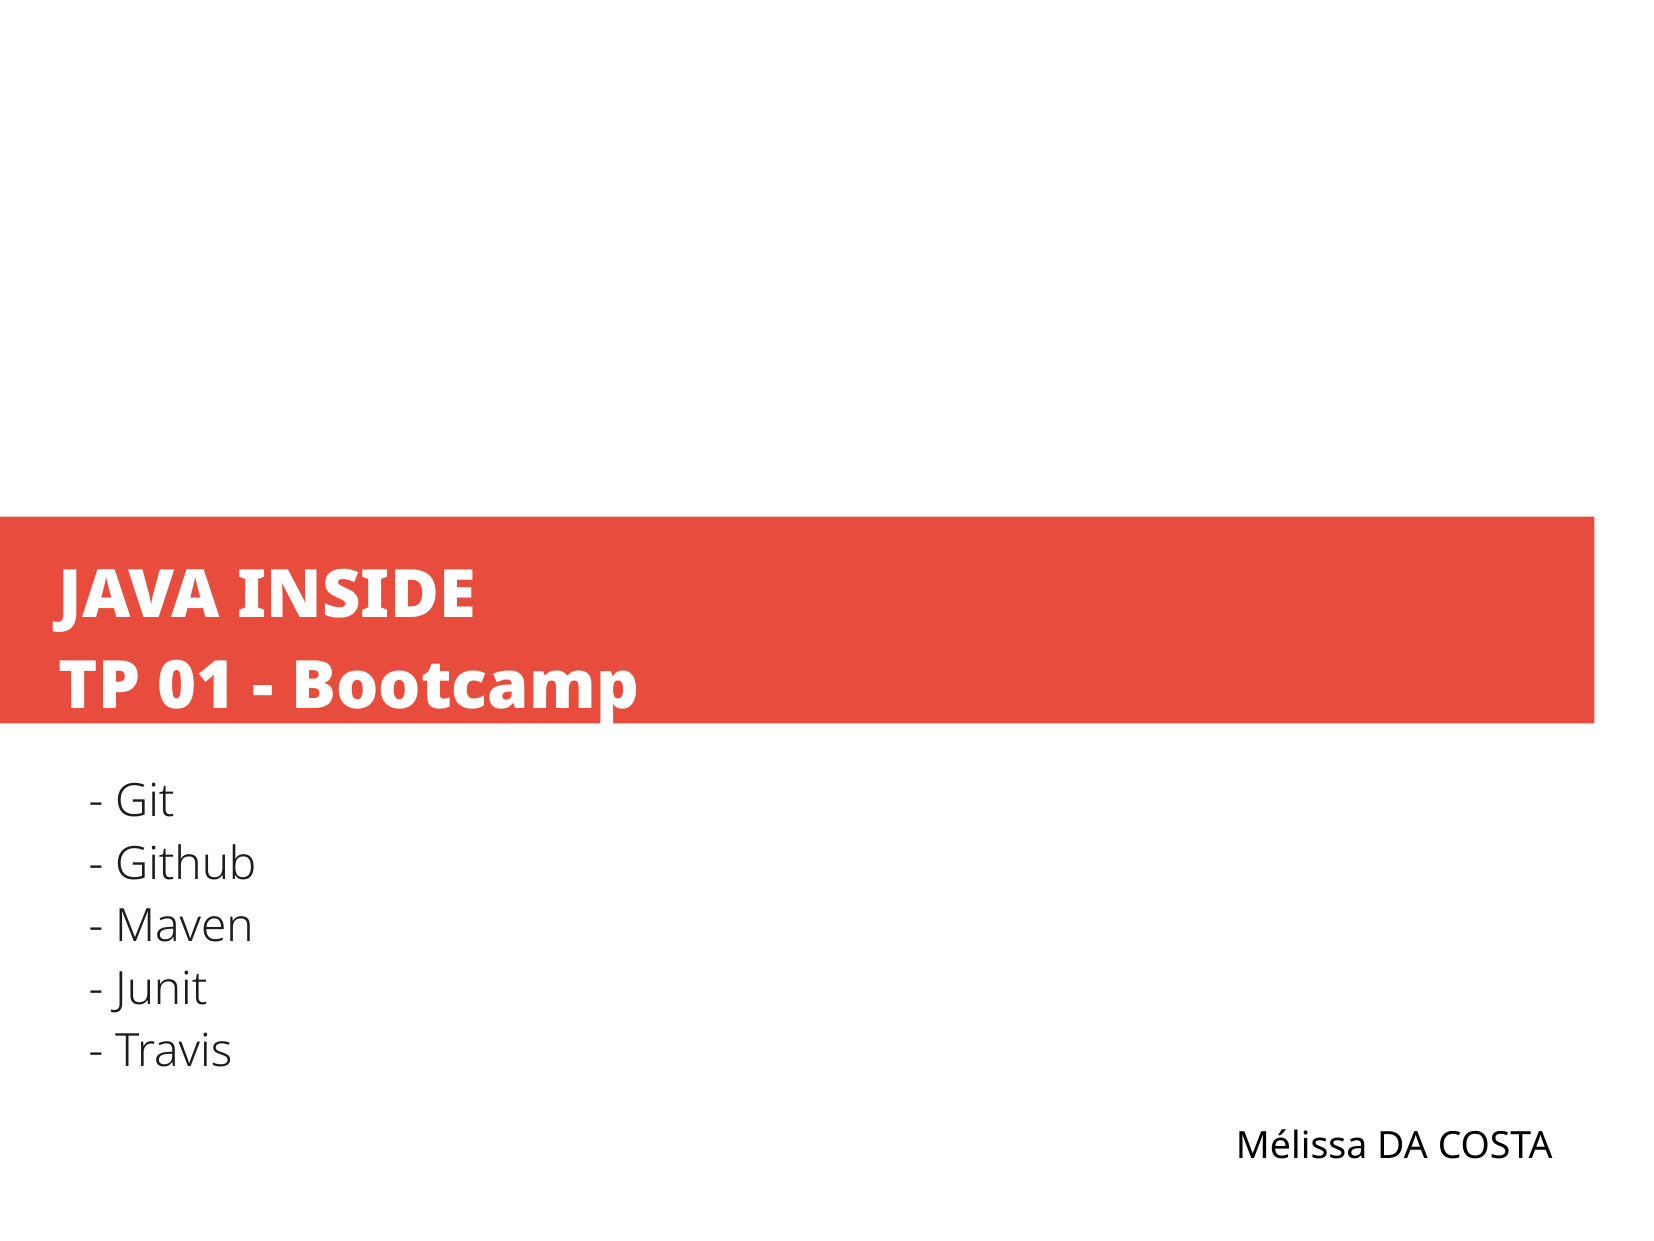

# JAVA INSIDE TP 01 - Bootcamp
- Git
- Github
- Maven
- Junit
- Travis
 Mélissa DA COSTA